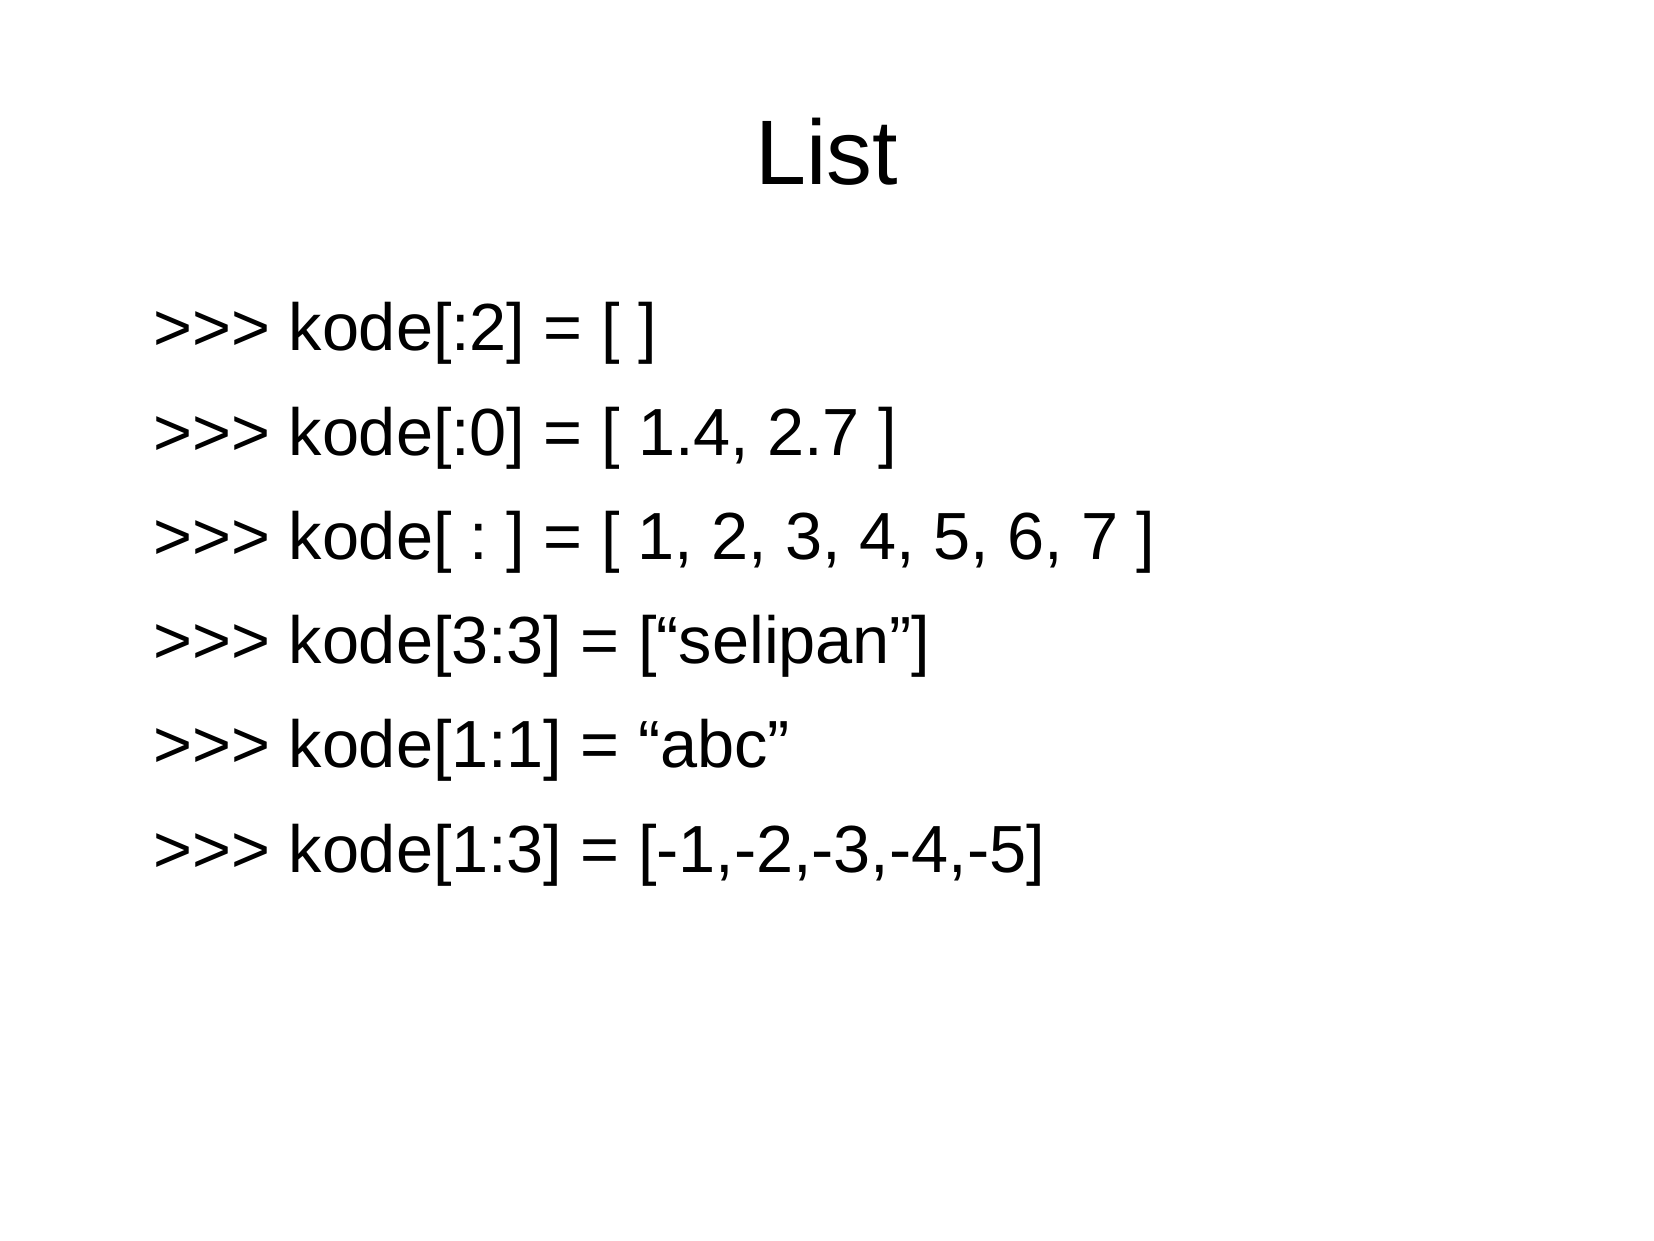

# List
>>> kode[:2] = [ ]
>>> kode[:0] = [ 1.4, 2.7 ]
>>> kode[ : ] = [ 1, 2, 3, 4, 5, 6, 7 ]
>>> kode[3:3] = [“selipan”]
>>> kode[1:1] = “abc”
>>> kode[1:3] = [-1,-2,-3,-4,-5]